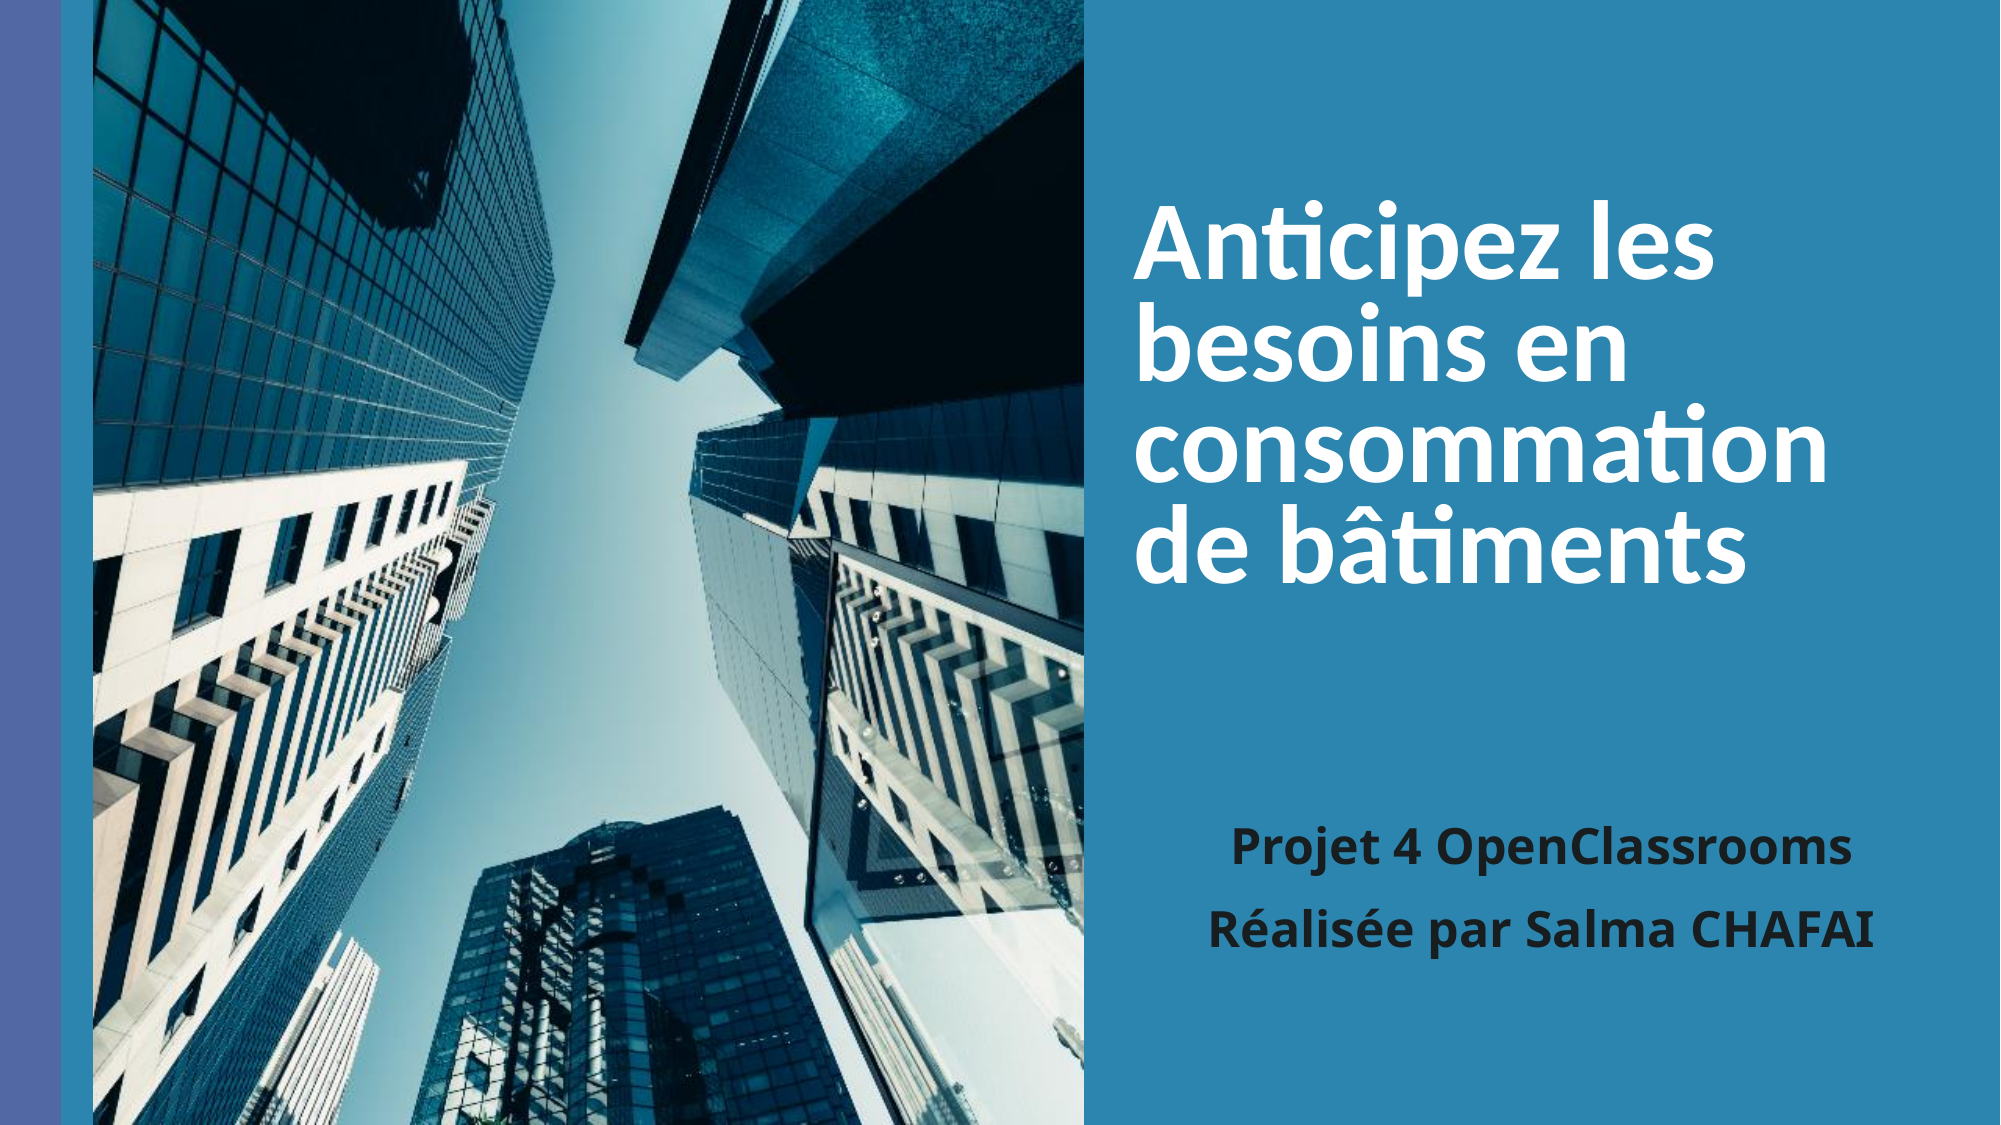

# Anticipez les besoins en consommation de bâtiments
Projet 4 OpenClassrooms
Réalisée par Salma CHAFAI